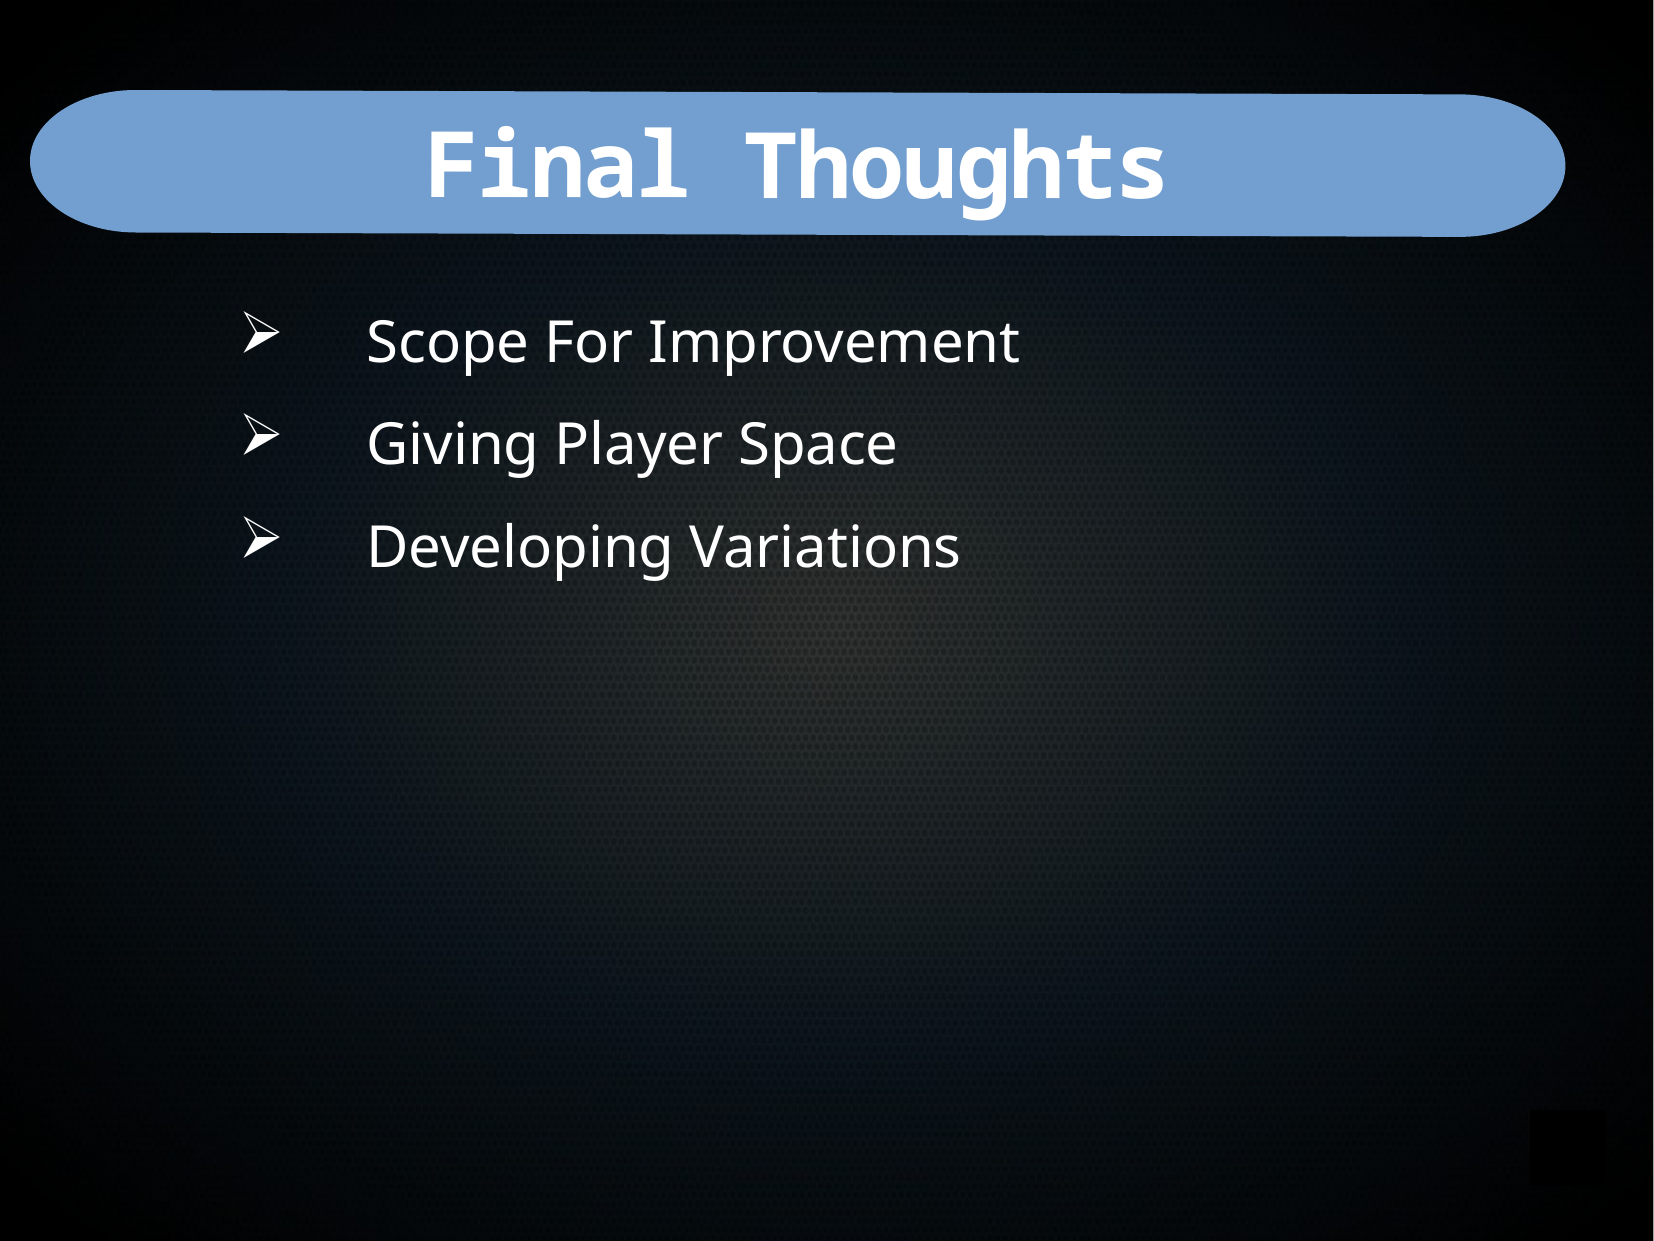

# Final Thoughts
 	Scope For Improvement
 	Giving Player Space
 	Developing Variations
8